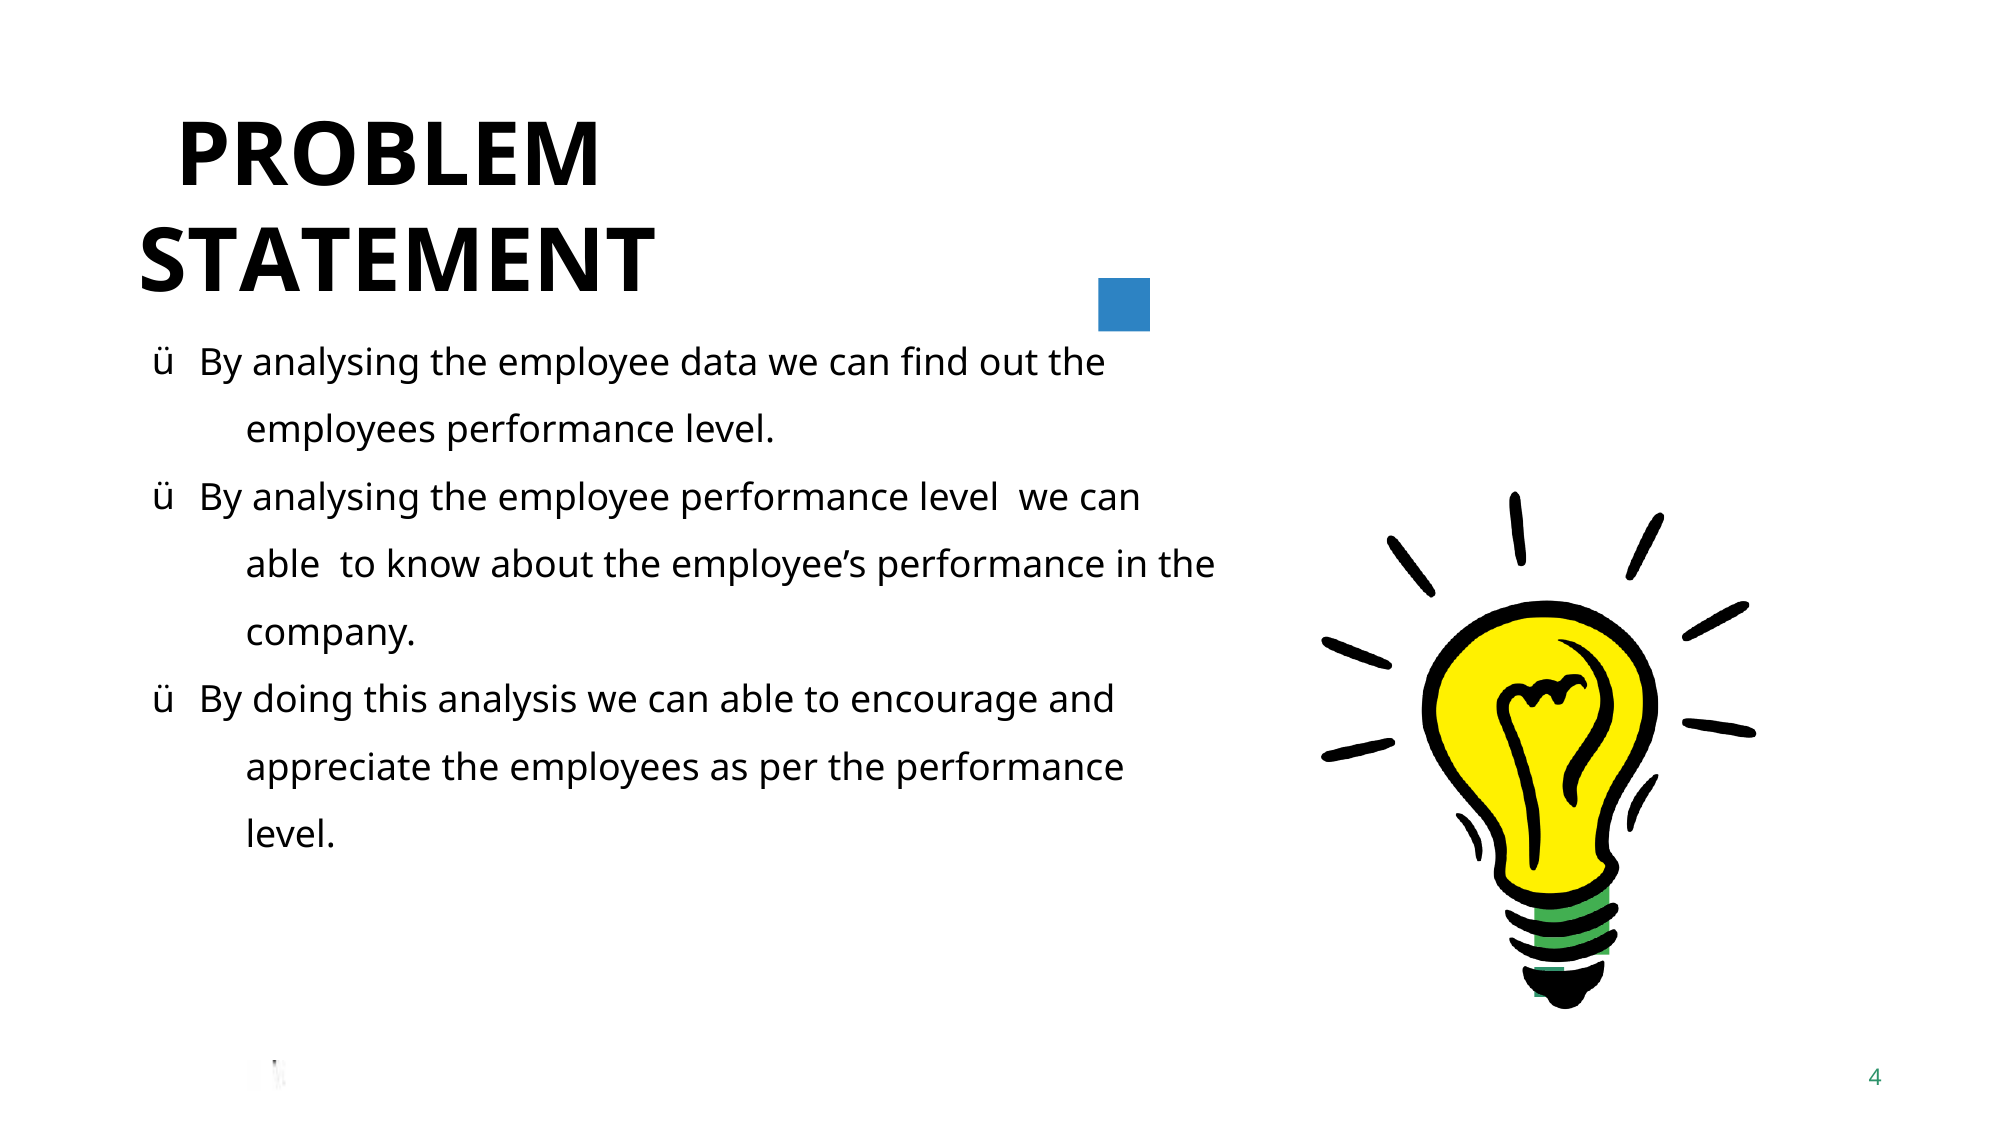

# PROBLEM	STATEMENT
By analysing the employee data we can find out the employees performance level.
By analysing the employee performance level we can able to know about the employee’s performance in the company.
By doing this analysis we can able to encourage and appreciate the employees as per the performance level.